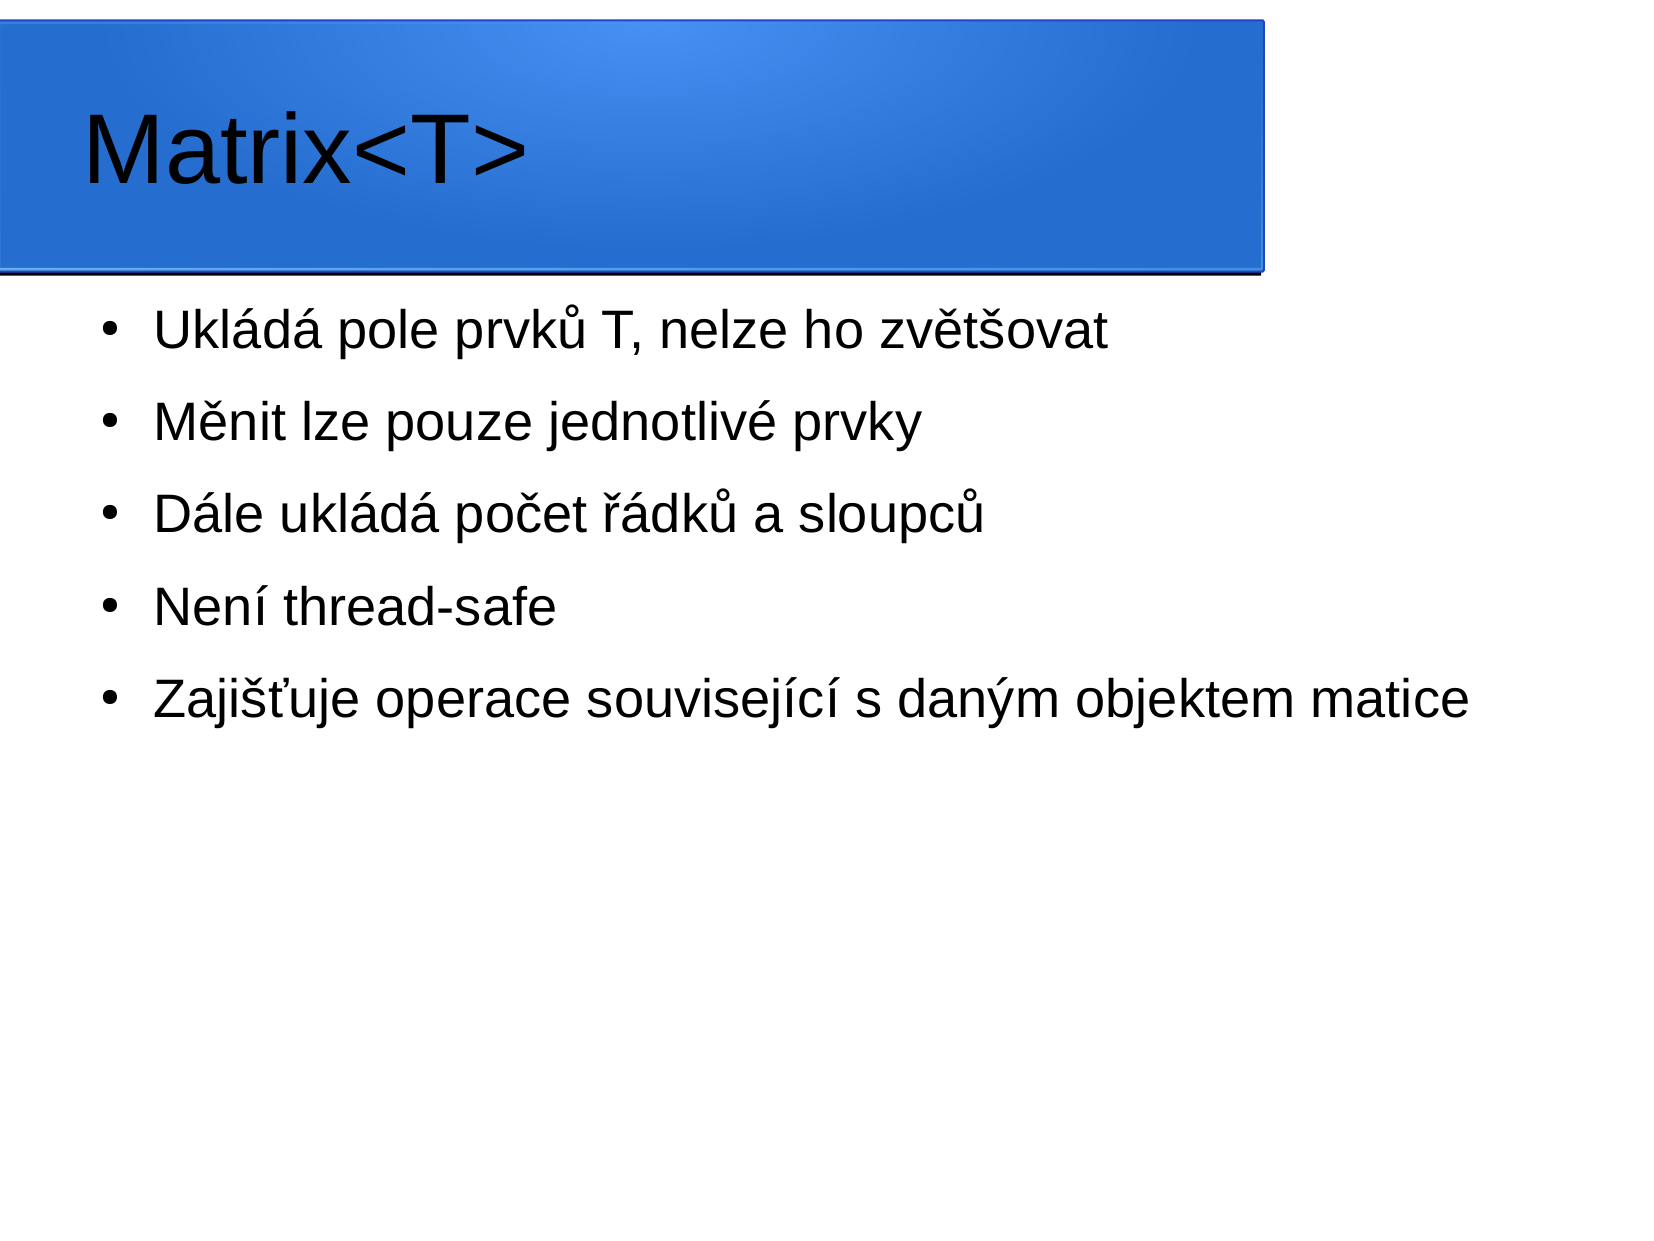

# Matrix<T>
Ukládá pole prvků T, nelze ho zvětšovat
Měnit lze pouze jednotlivé prvky
Dále ukládá počet řádků a sloupců
Není thread-safe
Zajišťuje operace související s daným objektem matice